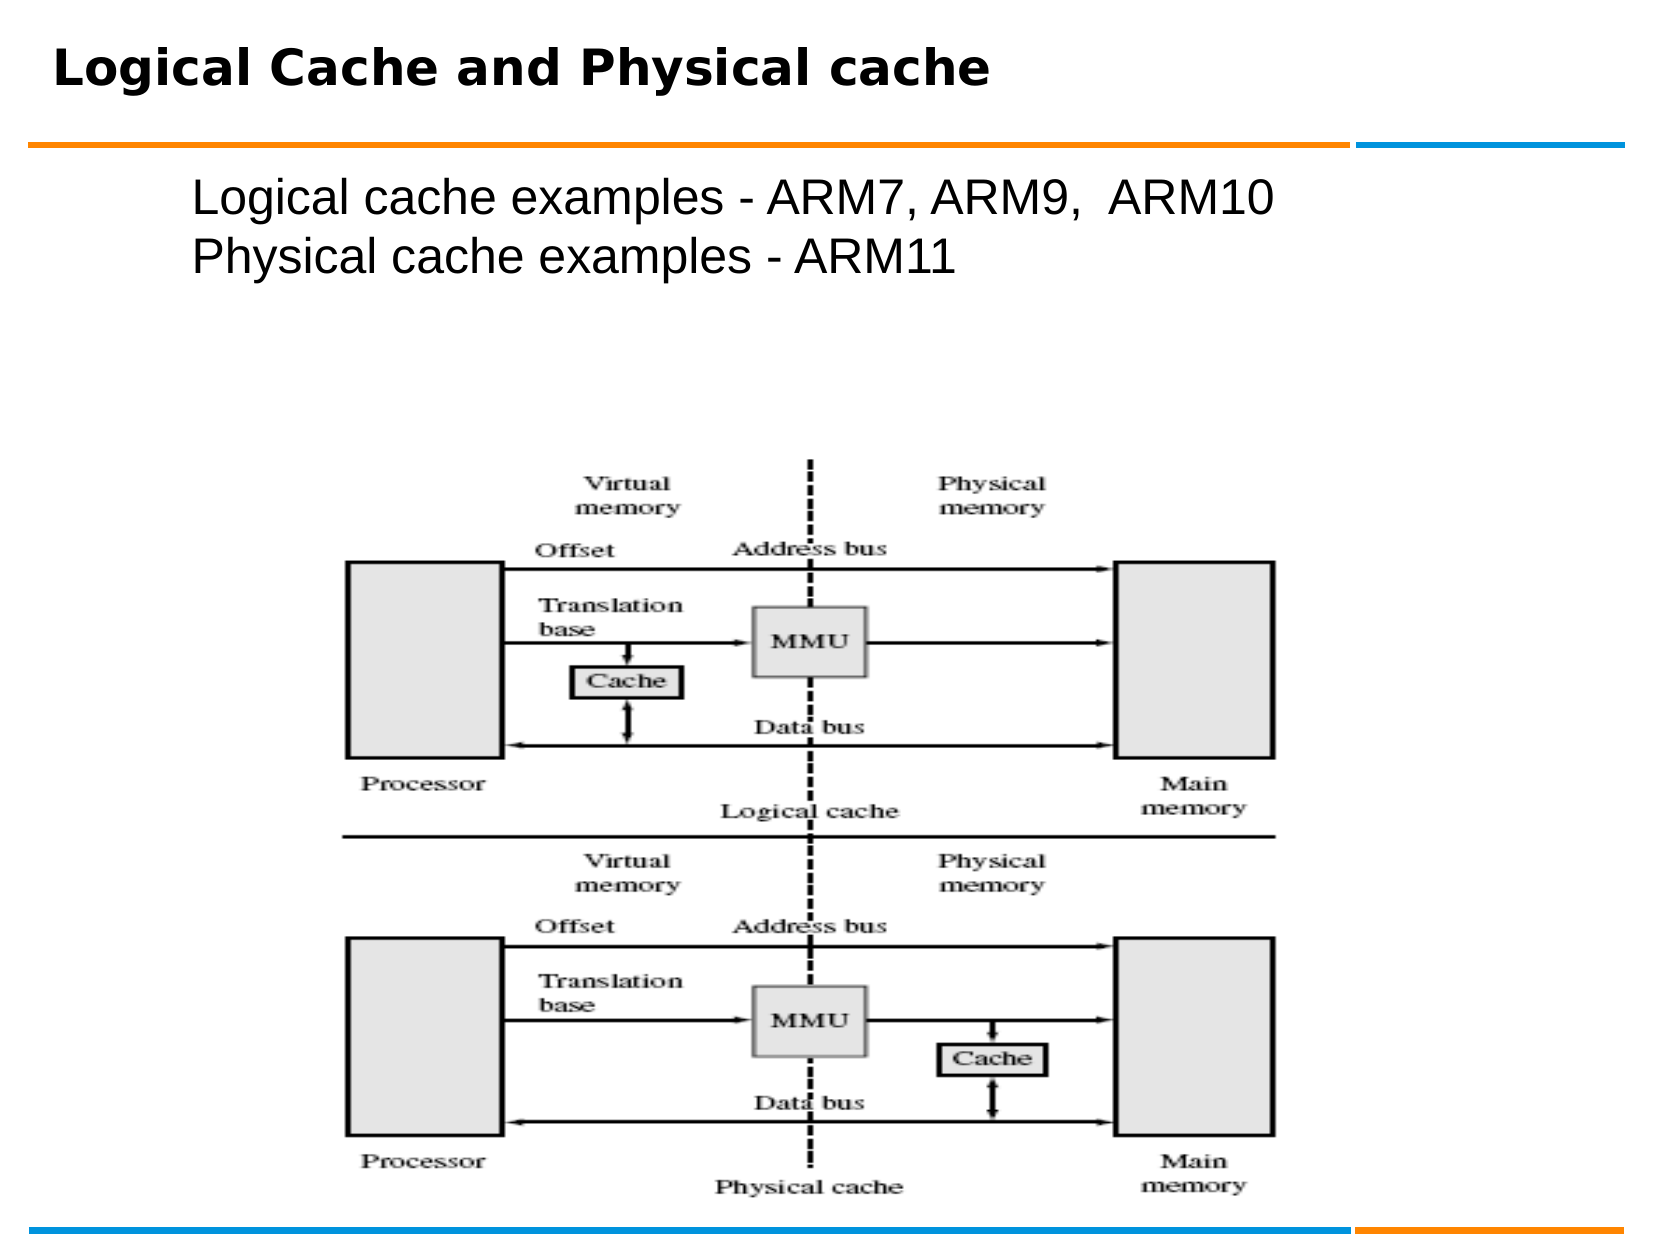

Logical Cache and Physical cache
Logical cache examples - ARM7, ARM9, ARM10
Physical cache examples - ARM11
16